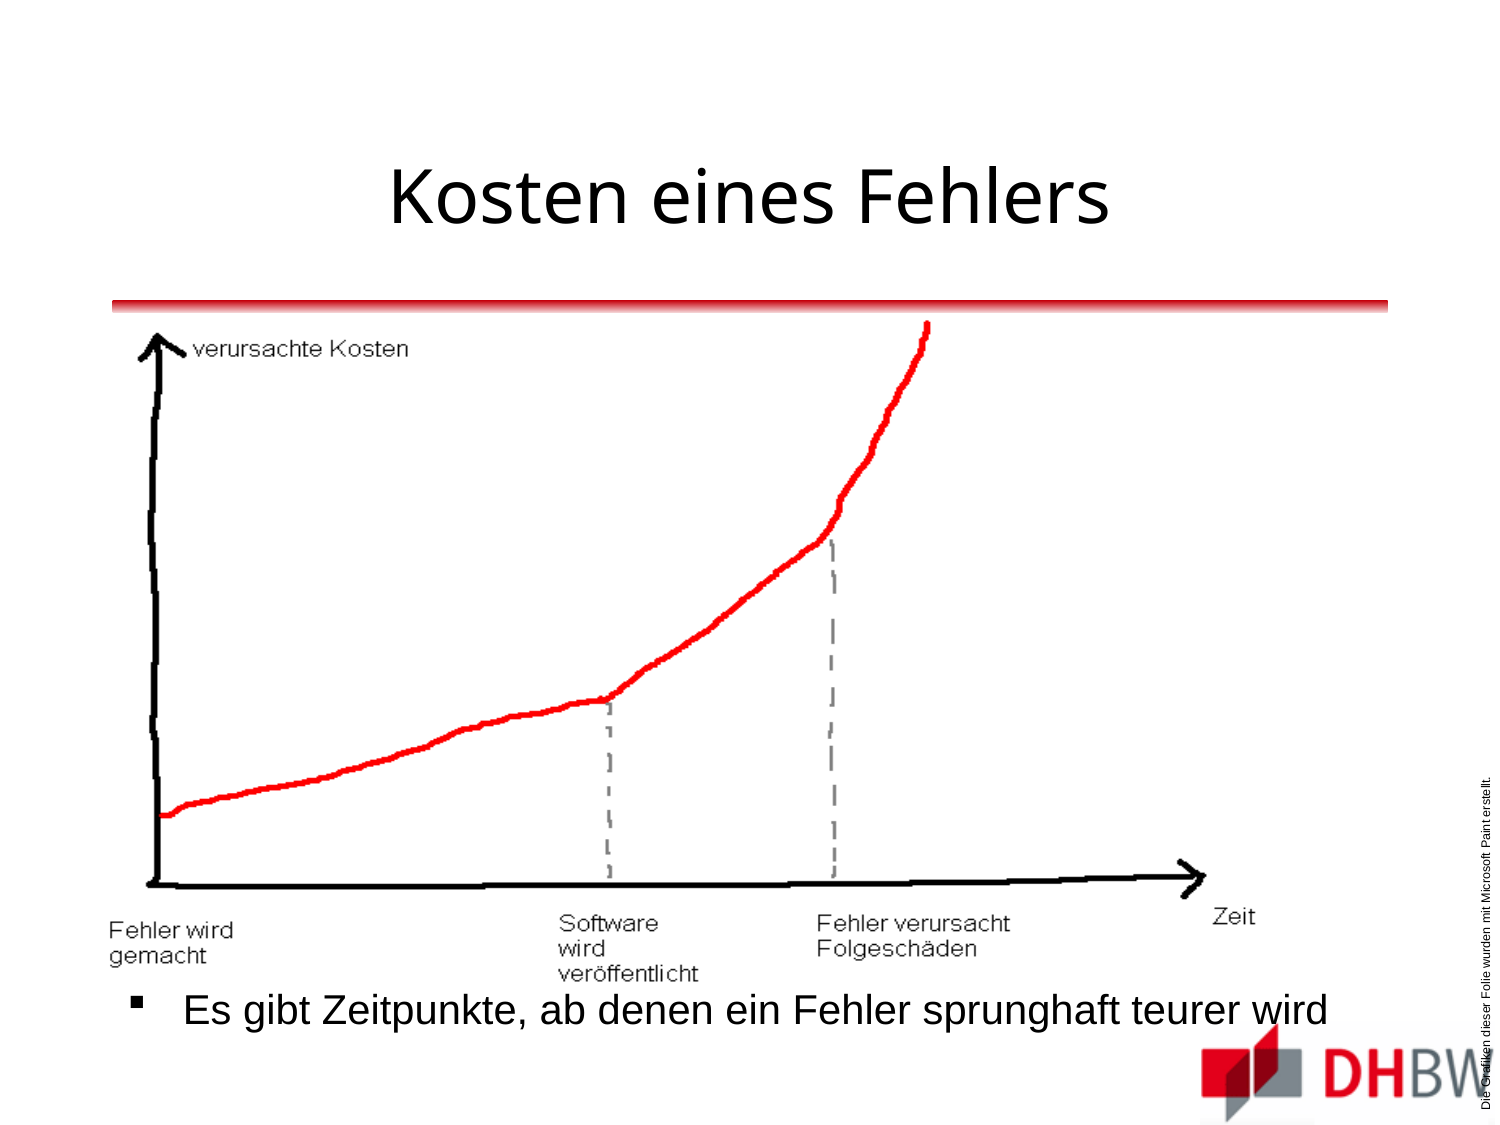

# Kosten eines Fehlers
Die Grafiken dieser Folie wurden mit Microsoft Paint erstellt.
Es gibt Zeitpunkte, ab denen ein Fehler sprunghaft teurer wird